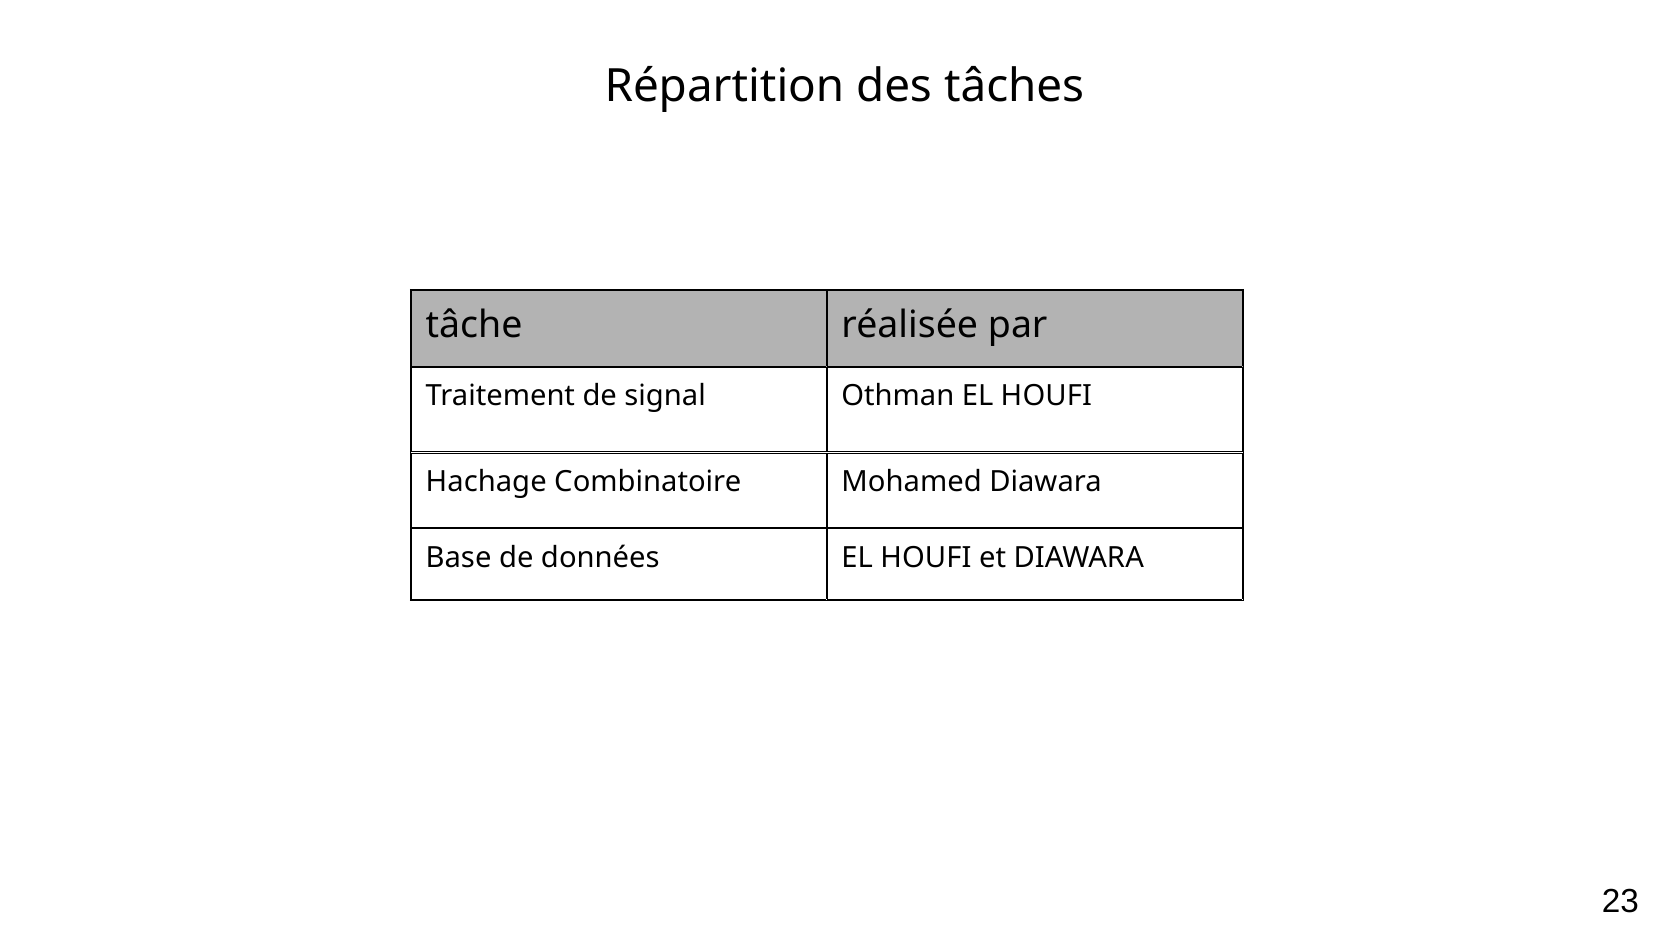

Répartition des tâches
| tâche | réalisée par |
| --- | --- |
| Traitement de signal | Othman EL HOUFI |
| Hachage Combinatoire | Mohamed Diawara |
| Base de données | EL HOUFI et DIAWARA |